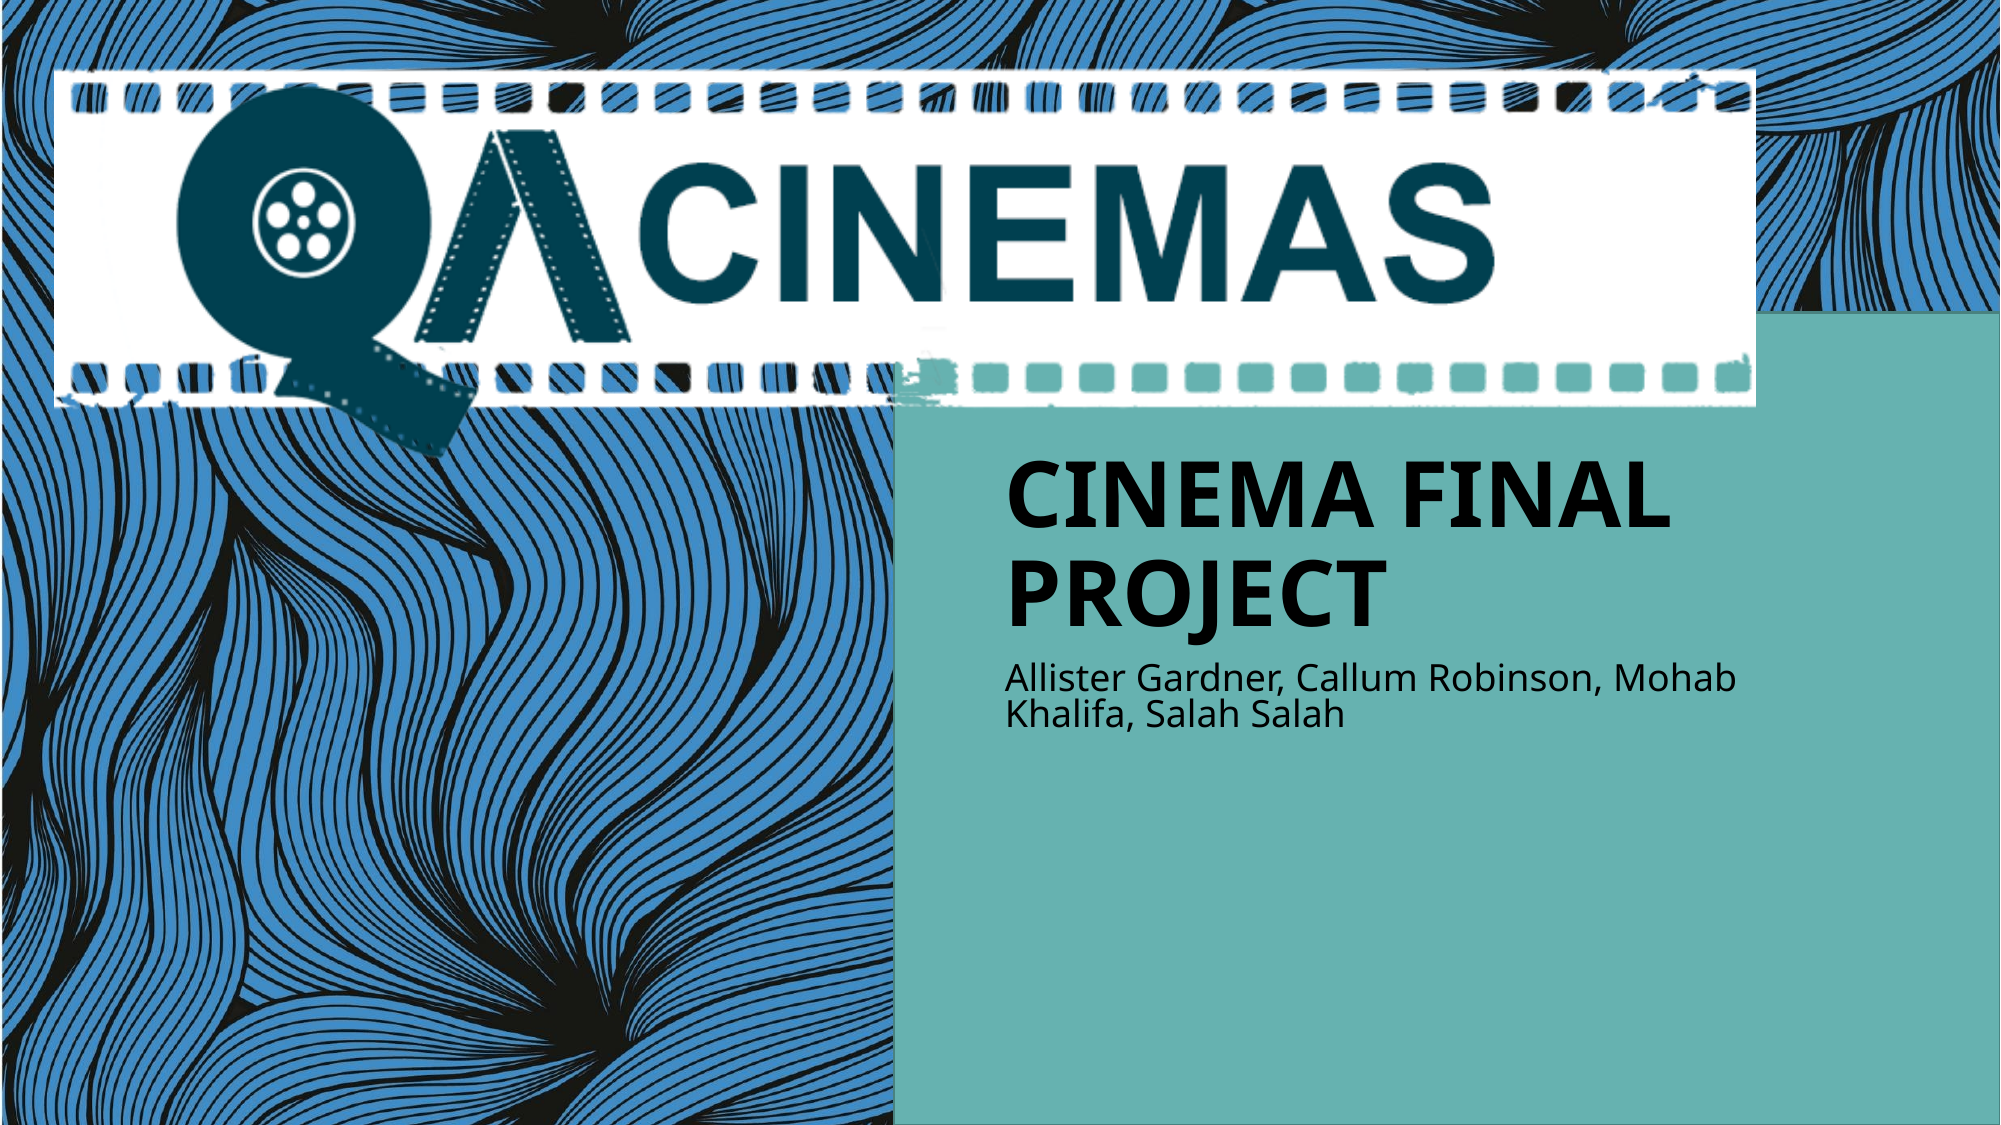

# Cinema Final Project
Allister Gardner, Callum Robinson, Mohab Khalifa, Salah Salah